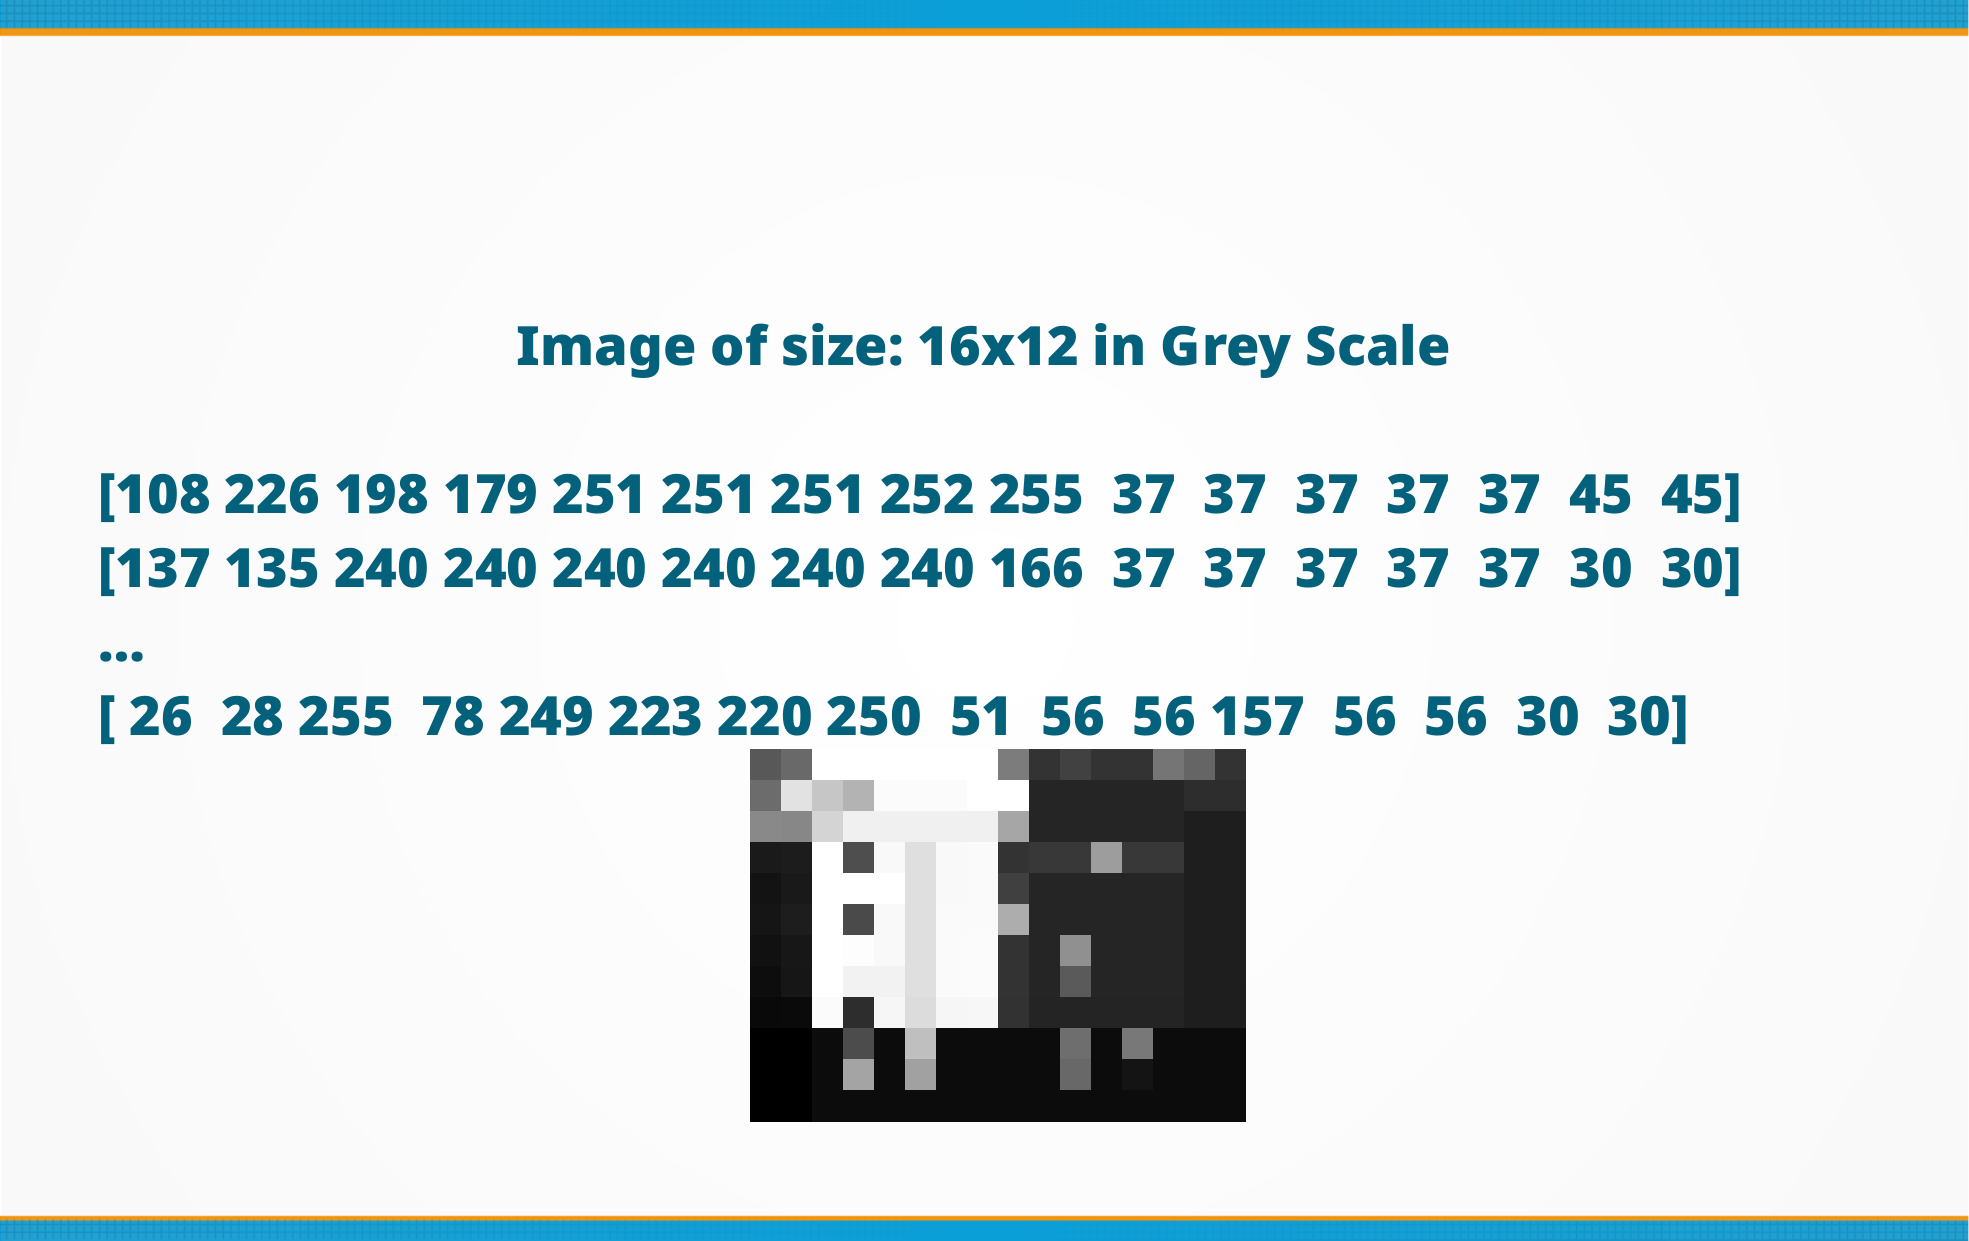

# Image of size: 16x12 in Grey Scale
[108 226 198 179 251 251 251 252 255 37 37 37 37 37 45 45]
[137 135 240 240 240 240 240 240 166 37 37 37 37 37 30 30]
…
[ 26 28 255 78 249 223 220 250 51 56 56 157 56 56 30 30]